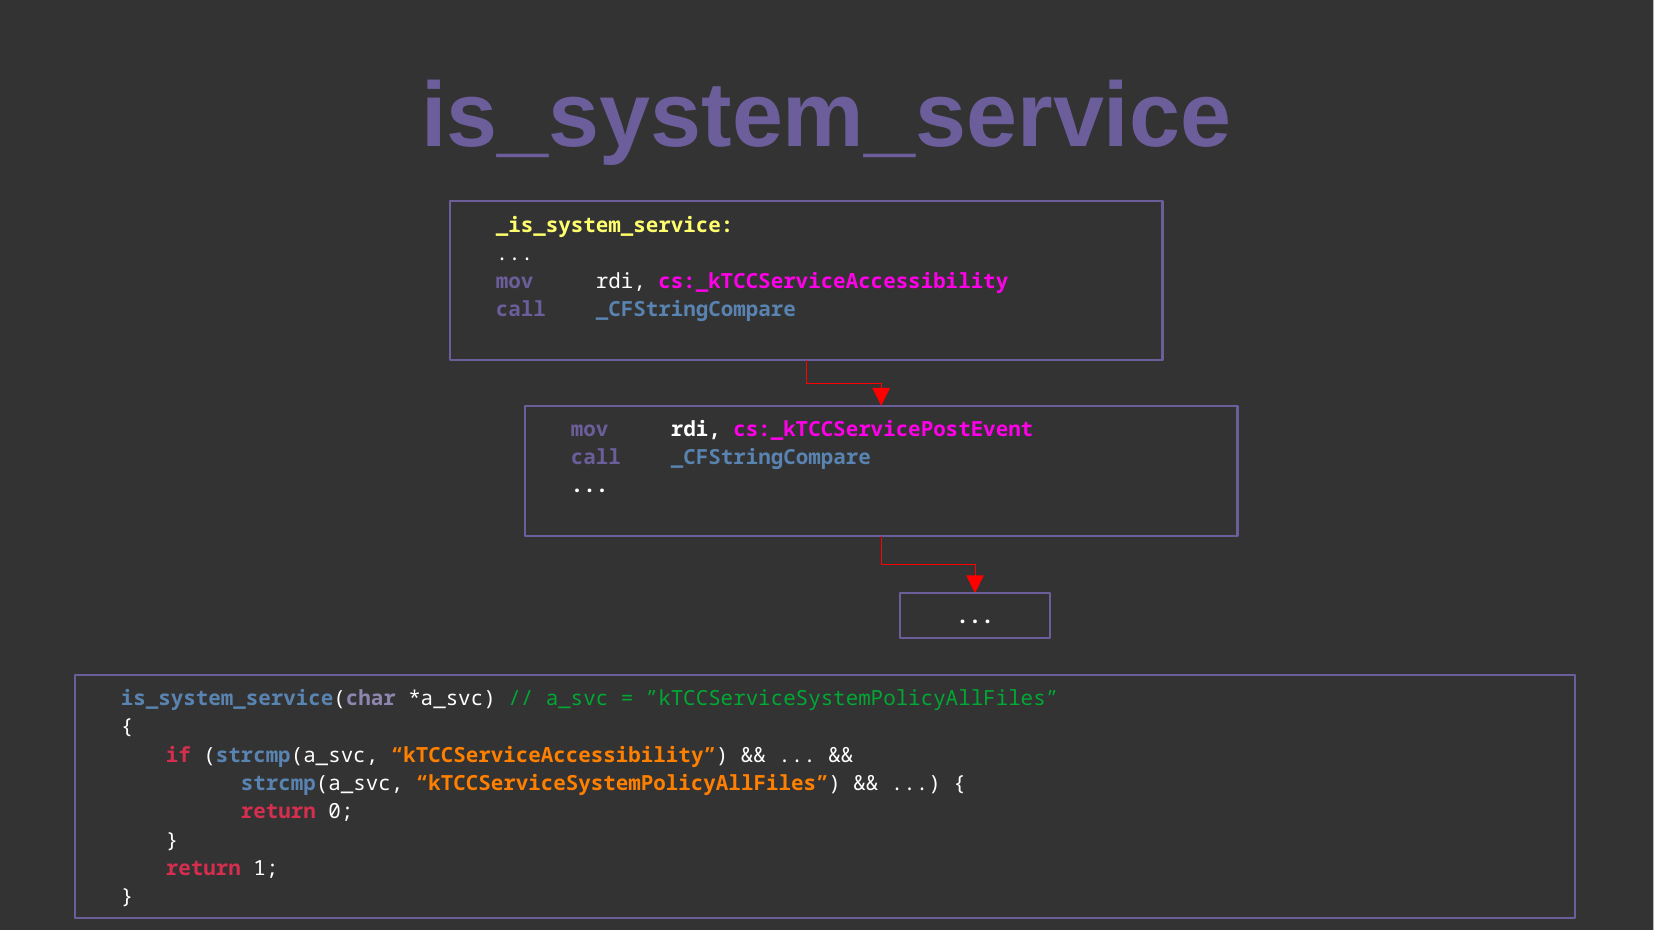

# is_system_service
_is_system_service:
...
mov rdi, cs:_kTCCServiceAccessibility
call _CFStringCompare
mov rdi, cs:_kTCCServicePostEvent
call _CFStringCompare
...
...
is_system_service(char *a_svc) // a_svc = ”kTCCServiceSystemPolicyAllFiles”
{
	if (strcmp(a_svc, “kTCCServiceAccessibility”) && ... &&
		strcmp(a_svc, “kTCCServiceSystemPolicyAllFiles”) && ...) {
		return 0;
	}
	return 1;
}